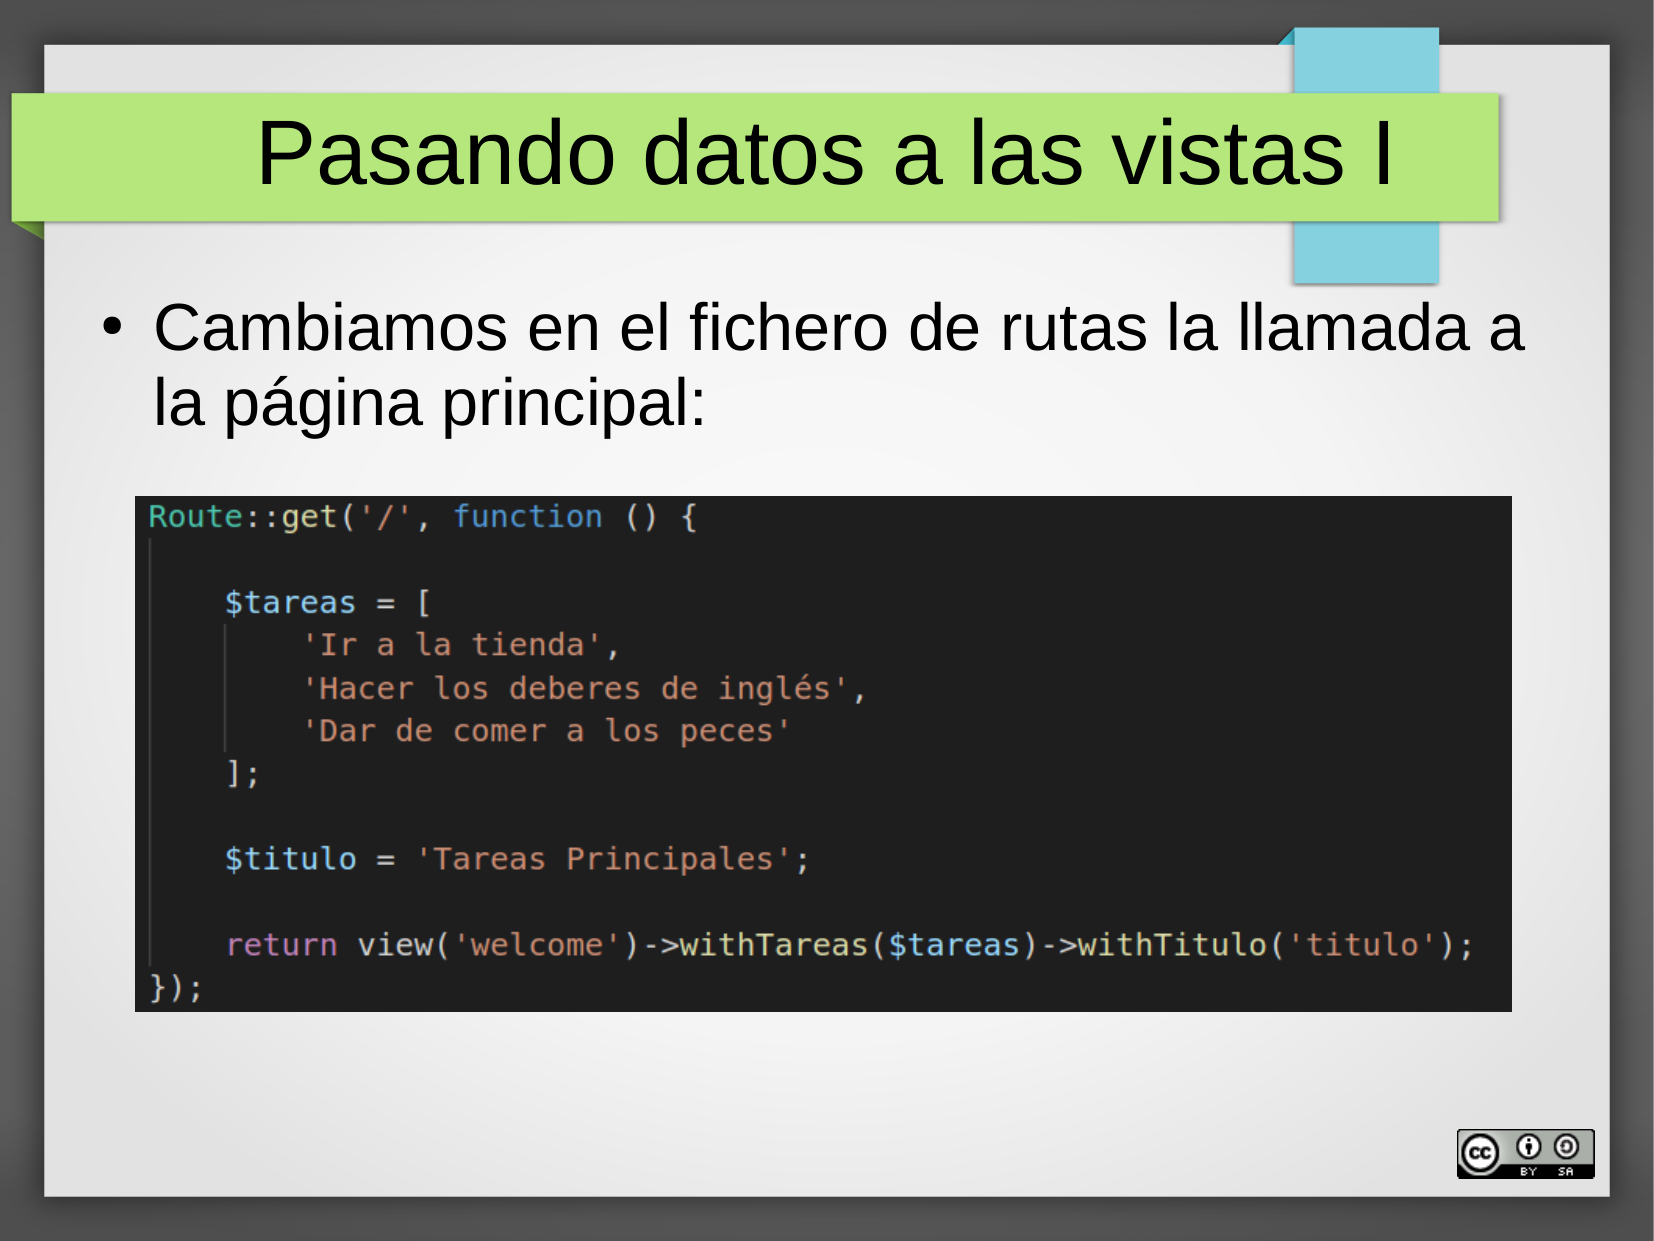

# Pasando datos a las vistas I
Cambiamos en el fichero de rutas la llamada a la página principal: